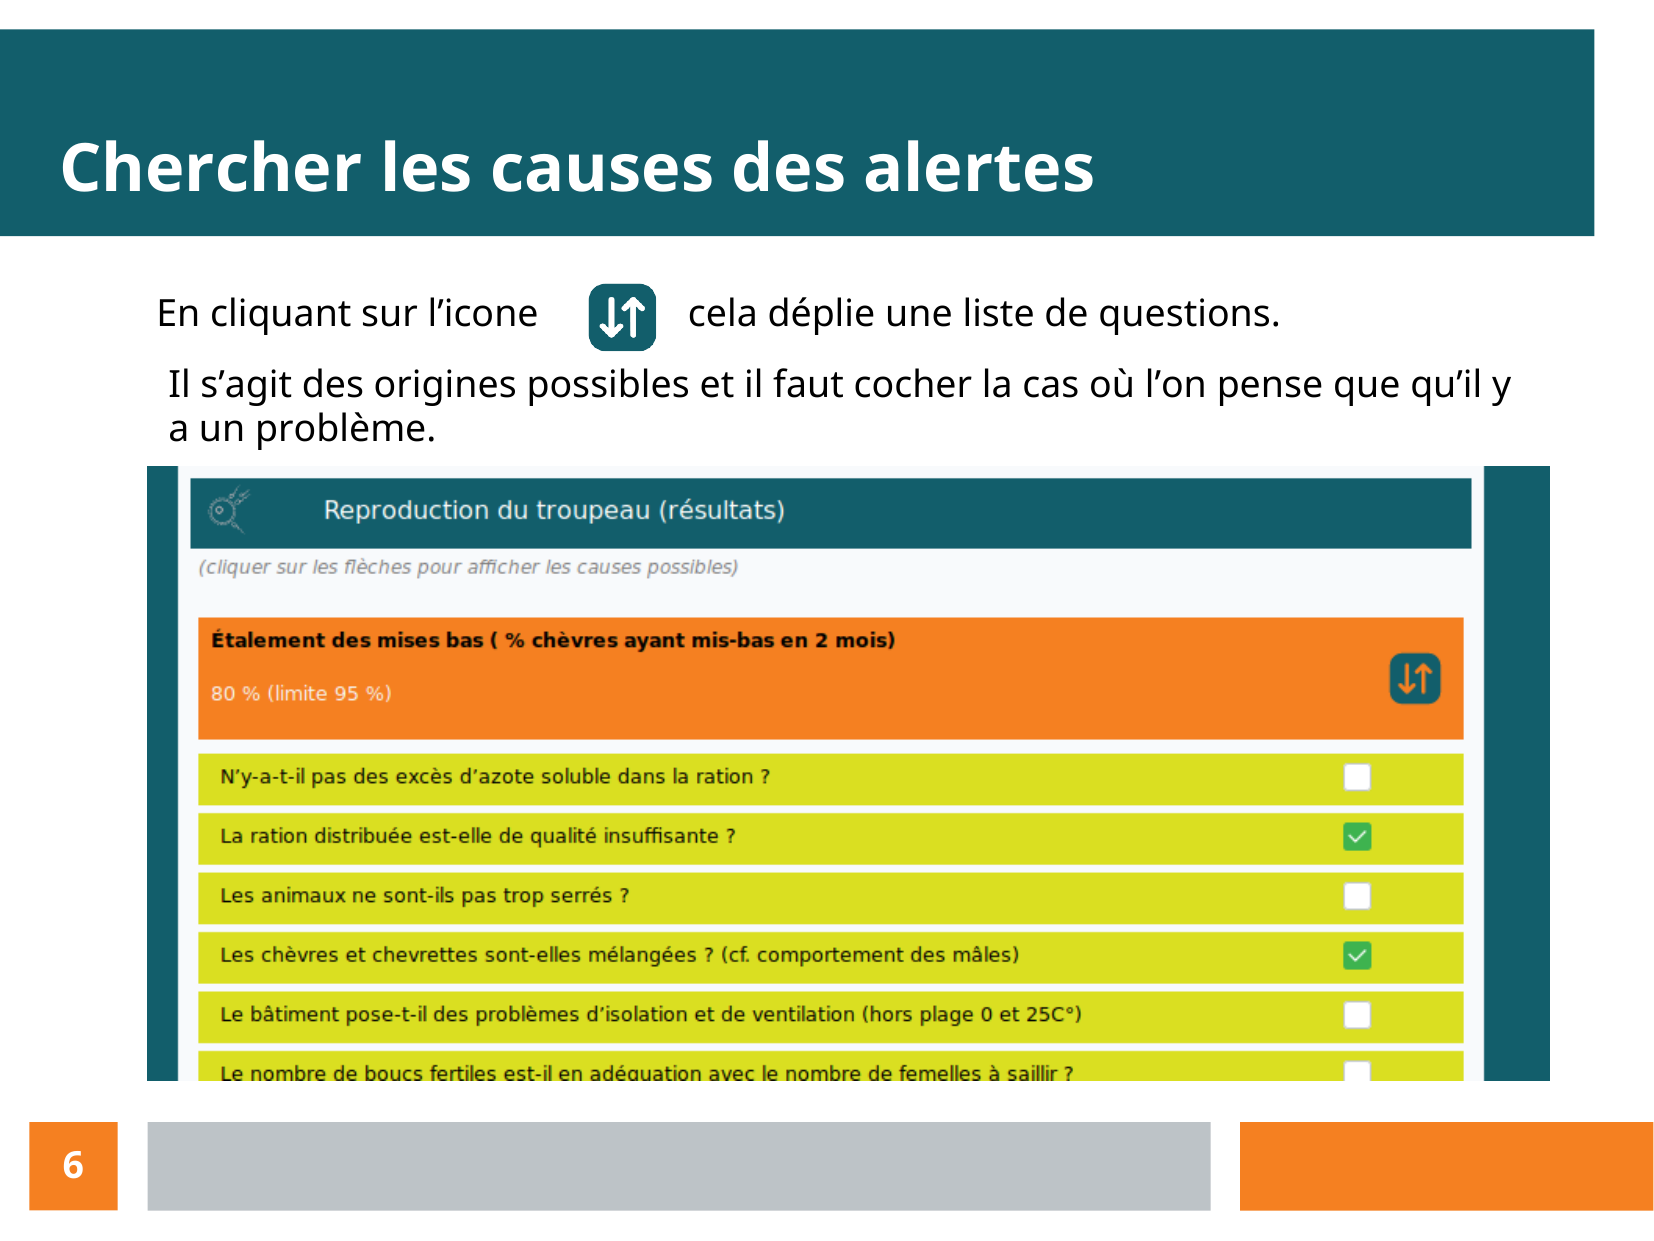

# Chercher les causes des alertes
En cliquant sur l’icone
cela déplie une liste de questions.
Il s’agit des origines possibles et il faut cocher la cas où l’on pense que qu’il y a un problème.
6